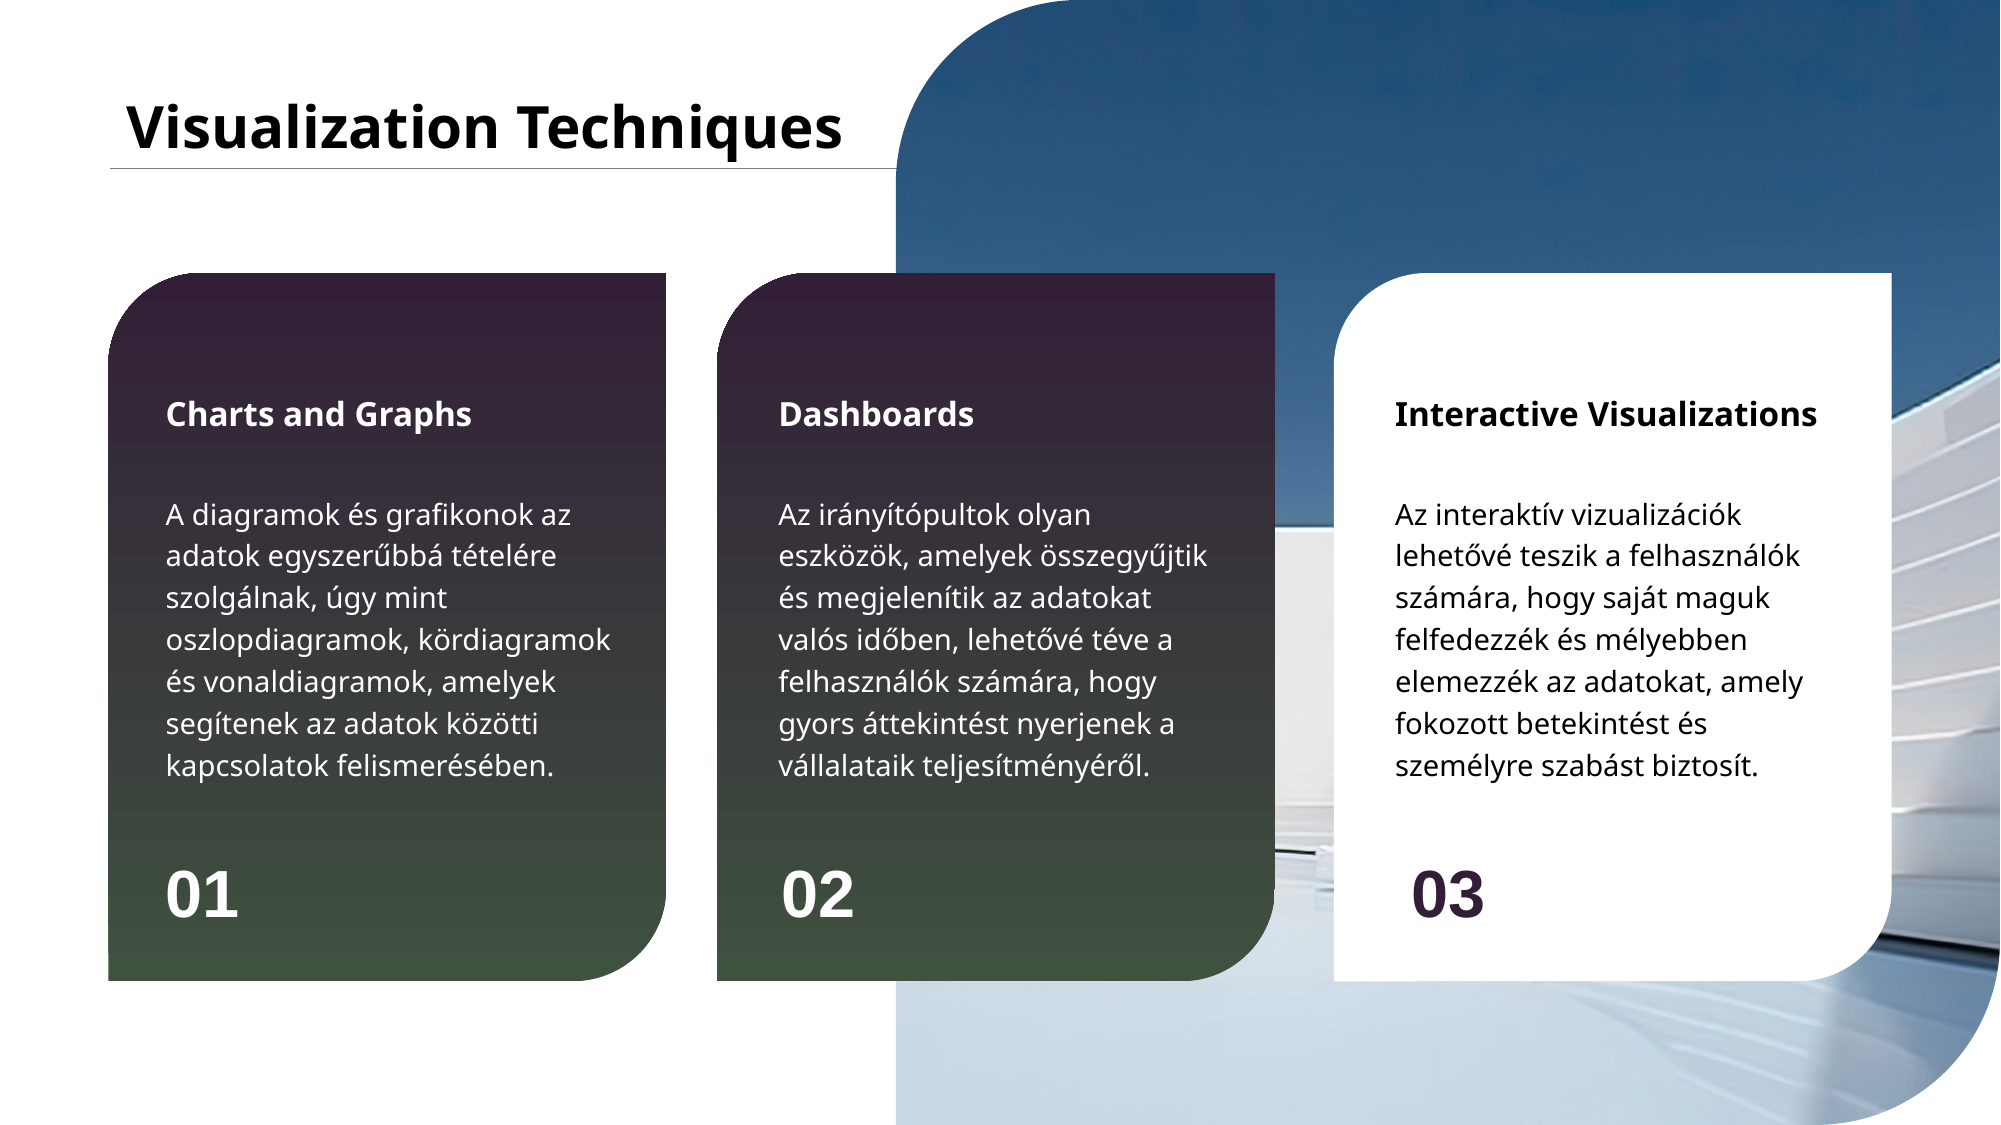

Visualization Techniques
Charts and Graphs
A diagramok és grafikonok az adatok egyszerűbbá tételére szolgálnak, úgy mint oszlopdiagramok, kördiagramok és vonaldiagramok, amelyek segítenek az adatok közötti kapcsolatok felismerésében.
01
Dashboards
Az irányítópultok olyan eszközök, amelyek összegyűjtik és megjelenítik az adatokat valós időben, lehetővé téve a felhasználók számára, hogy gyors áttekintést nyerjenek a vállalataik teljesítményéről.
02
Interactive Visualizations
Az interaktív vizualizációk lehetővé teszik a felhasználók számára, hogy saját maguk felfedezzék és mélyebben elemezzék az adatokat, amely fokozott betekintést és személyre szabást biztosít.
03